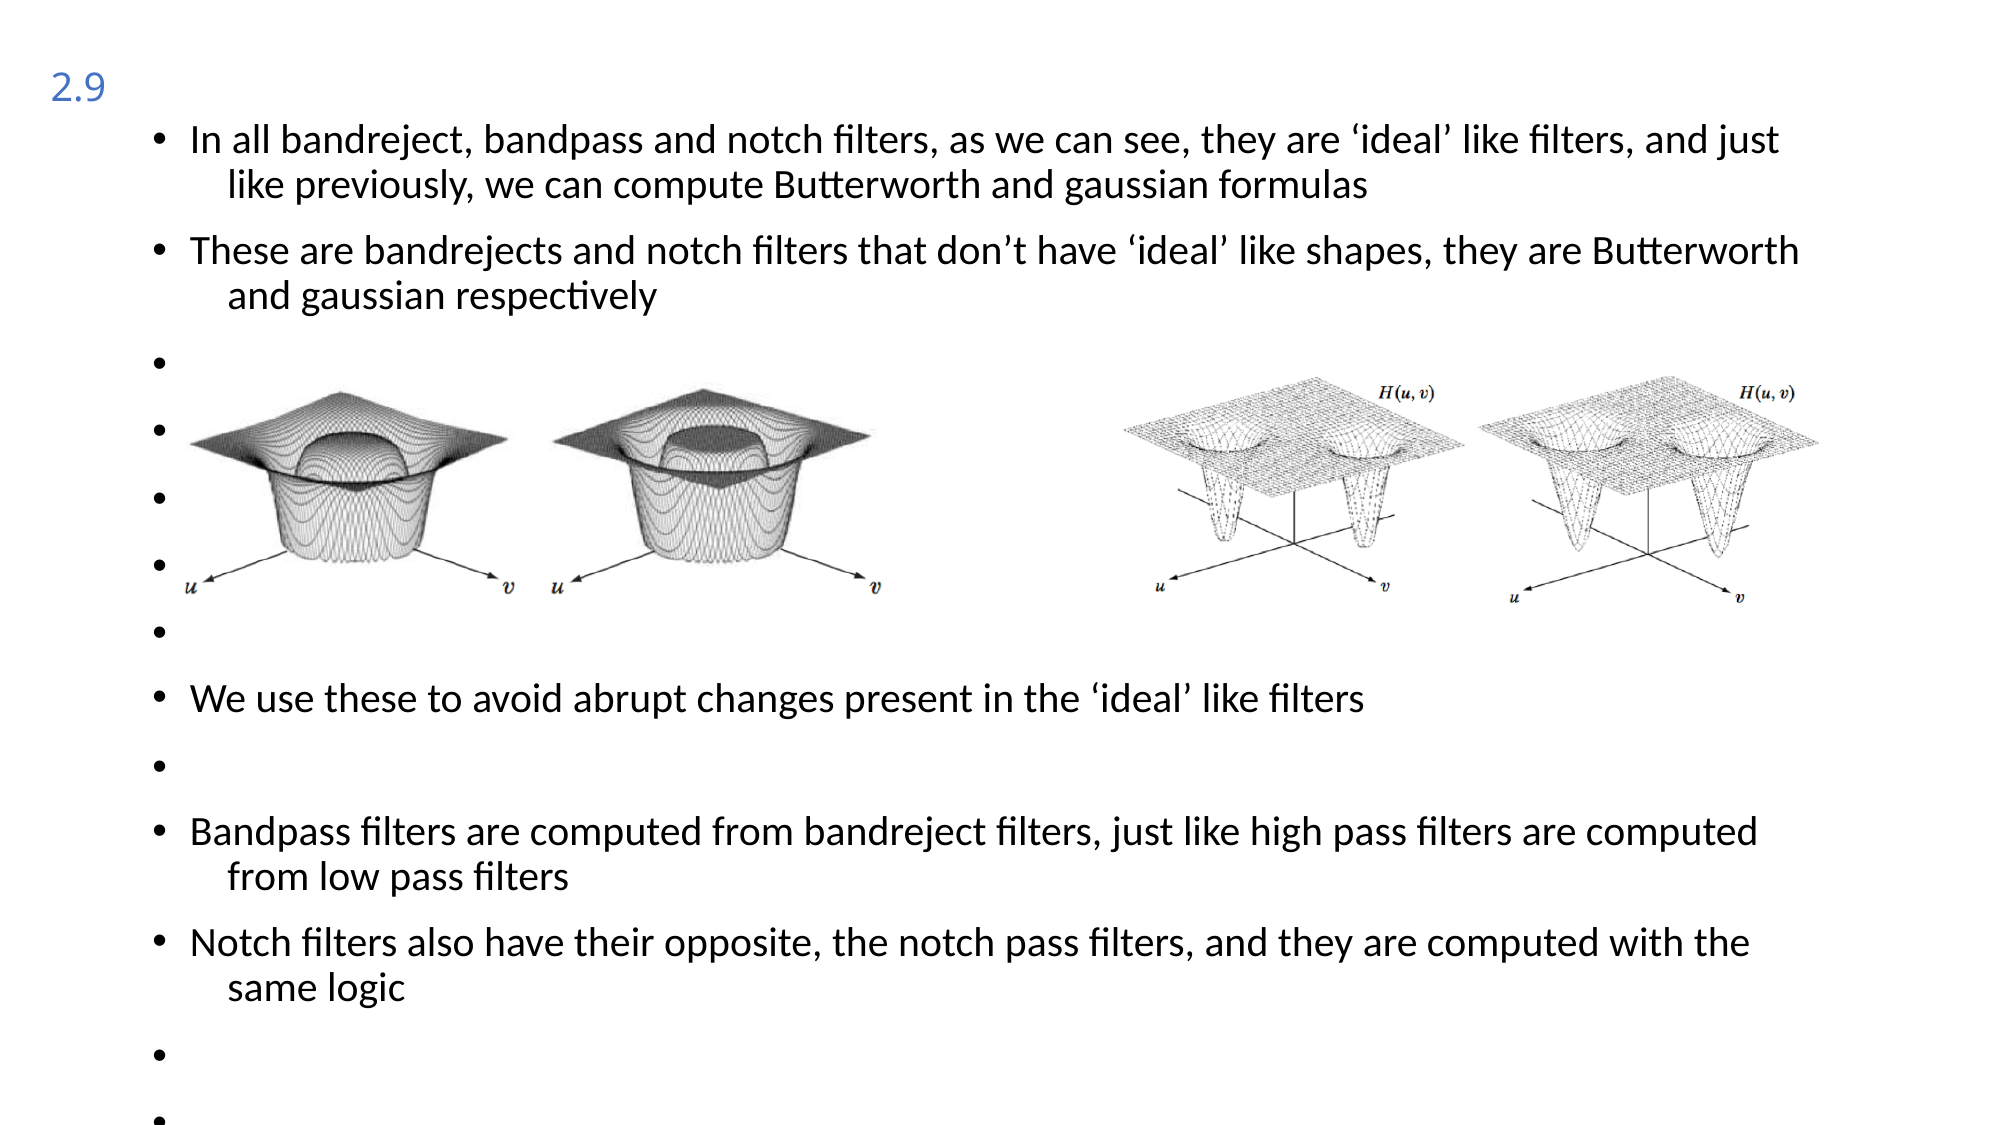

2.9
# In all bandreject, bandpass and notch filters, as we can see, they are ‘ideal’ like filters, and just like previously, we can compute Butterworth and gaussian formulas
These are bandrejects and notch filters that don’t have ‘ideal’ like shapes, they are Butterworth and gaussian respectively
We use these to avoid abrupt changes present in the ‘ideal’ like filters
Bandpass filters are computed from bandreject filters, just like high pass filters are computed from low pass filters
Notch filters also have their opposite, the notch pass filters, and they are computed with the same logic